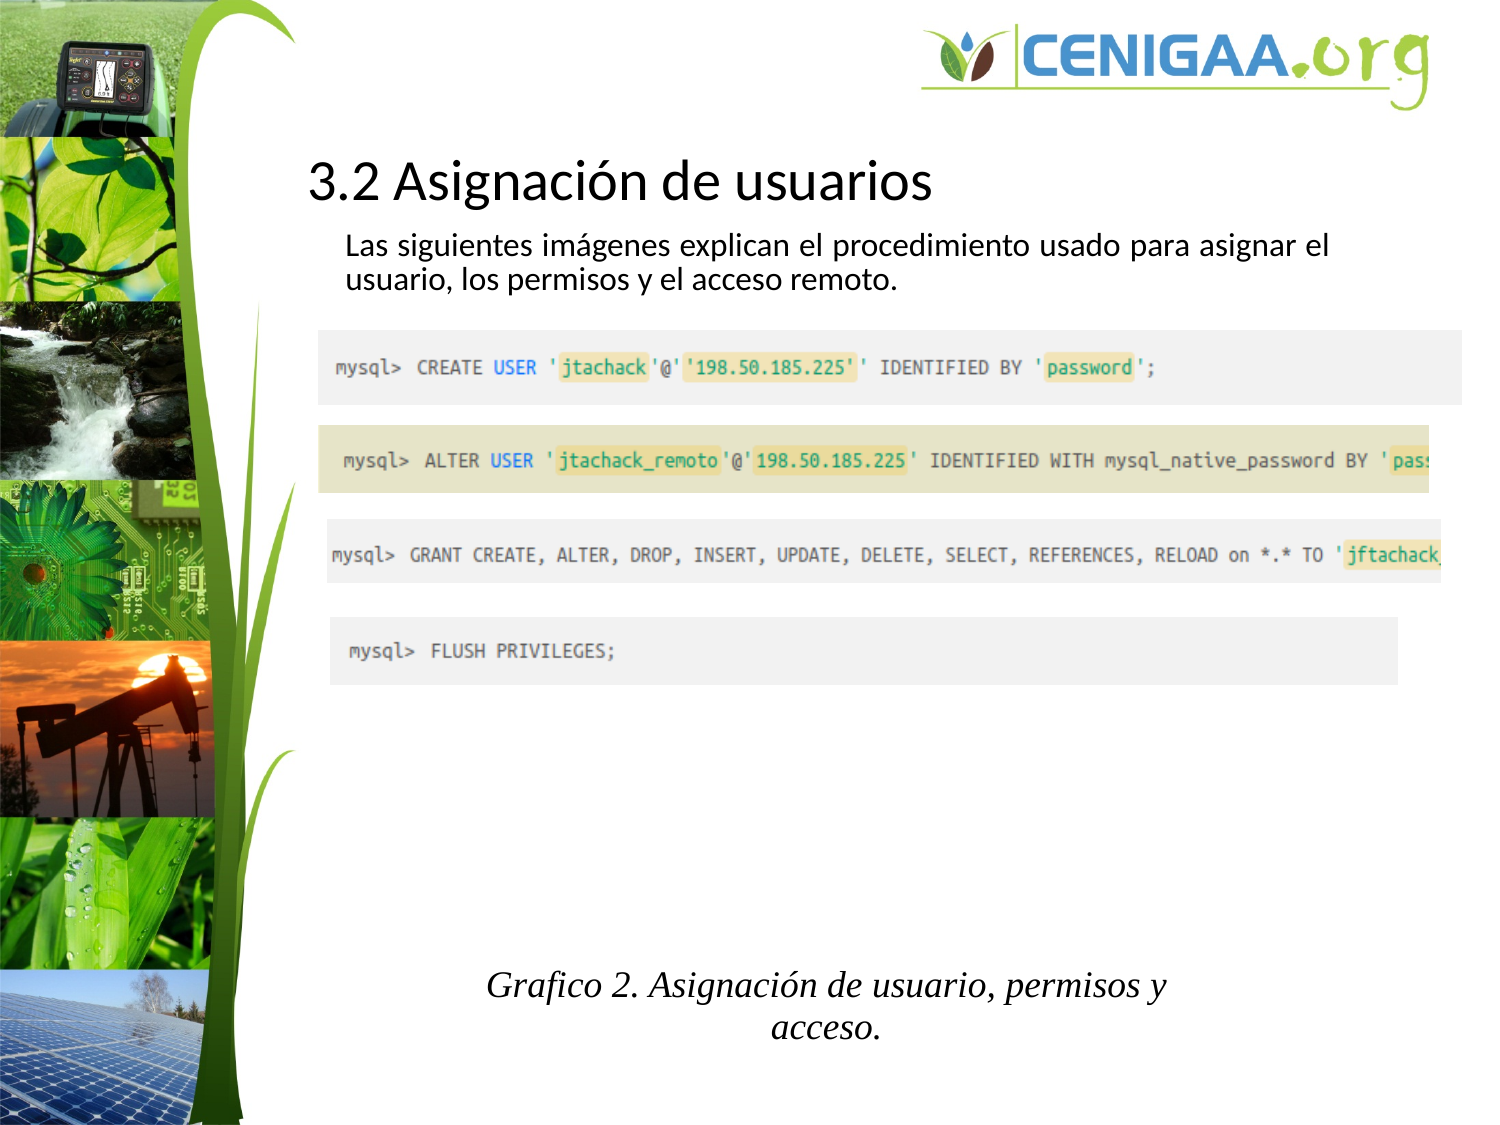

# 3.2 Asignación de usuarios
Las siguientes imágenes explican el procedimiento usado para asignar el usuario, los permisos y el acceso remoto.
Grafico 2. Asignación de usuario, permisos y acceso.